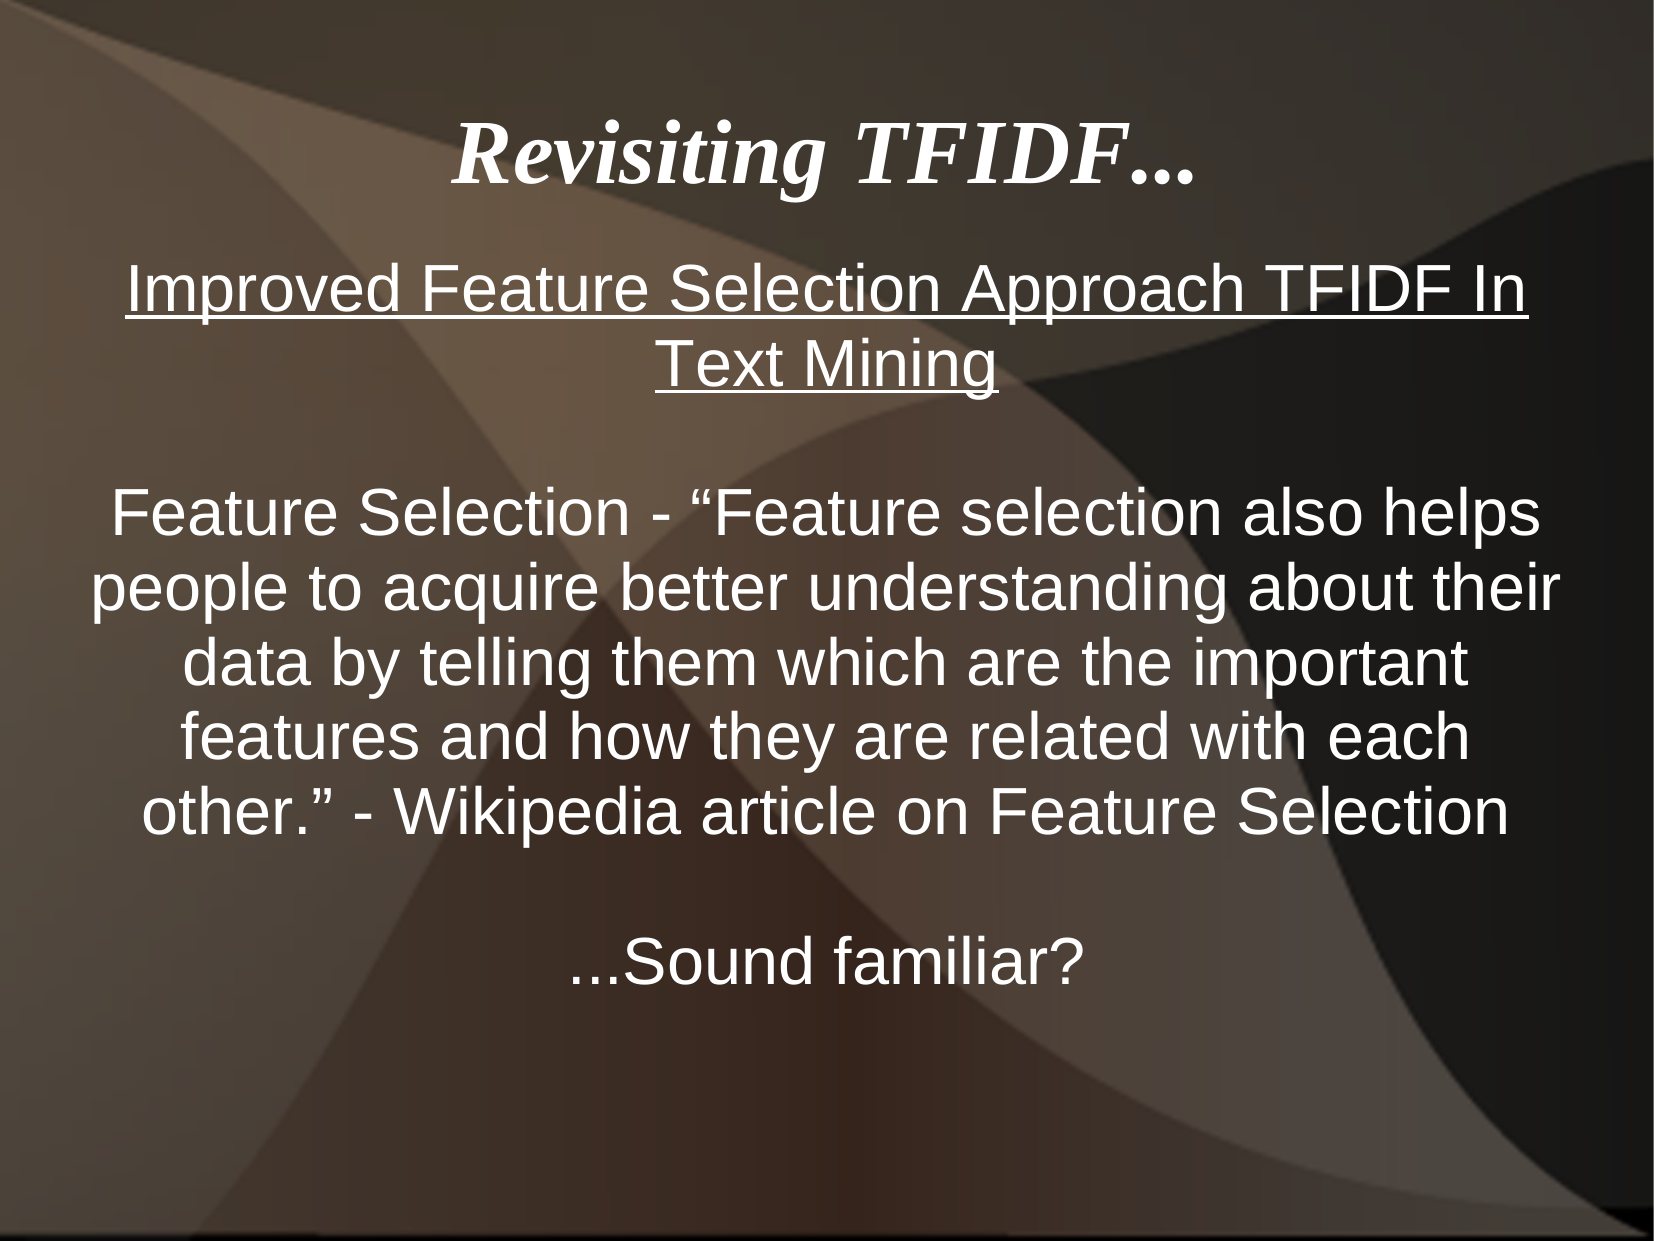

# Revisiting TFIDF...
Improved Feature Selection Approach TFIDF In Text Mining
Feature Selection - “Feature selection also helps people to acquire better understanding about their data by telling them which are the important features and how they are related with each other.” - Wikipedia article on Feature Selection
...Sound familiar?